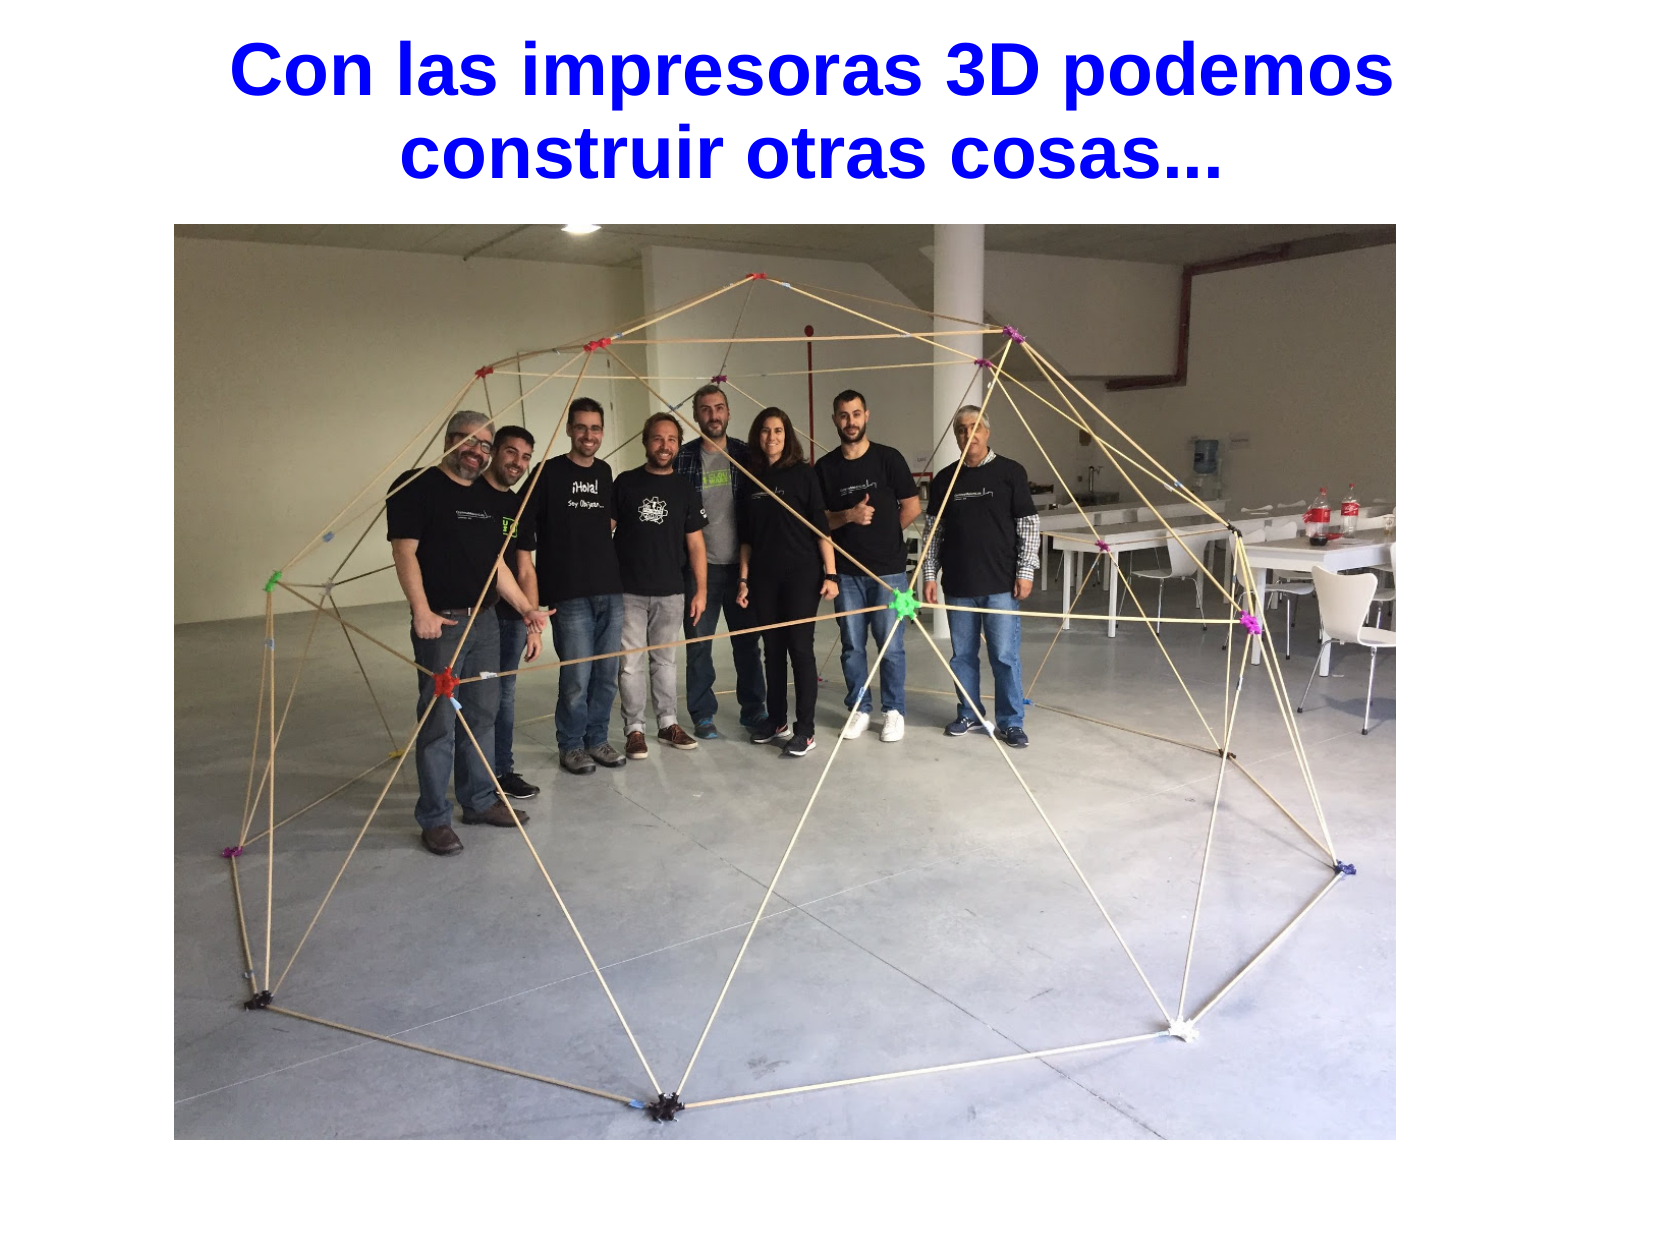

Con las impresoras 3D podemos construir otras cosas...